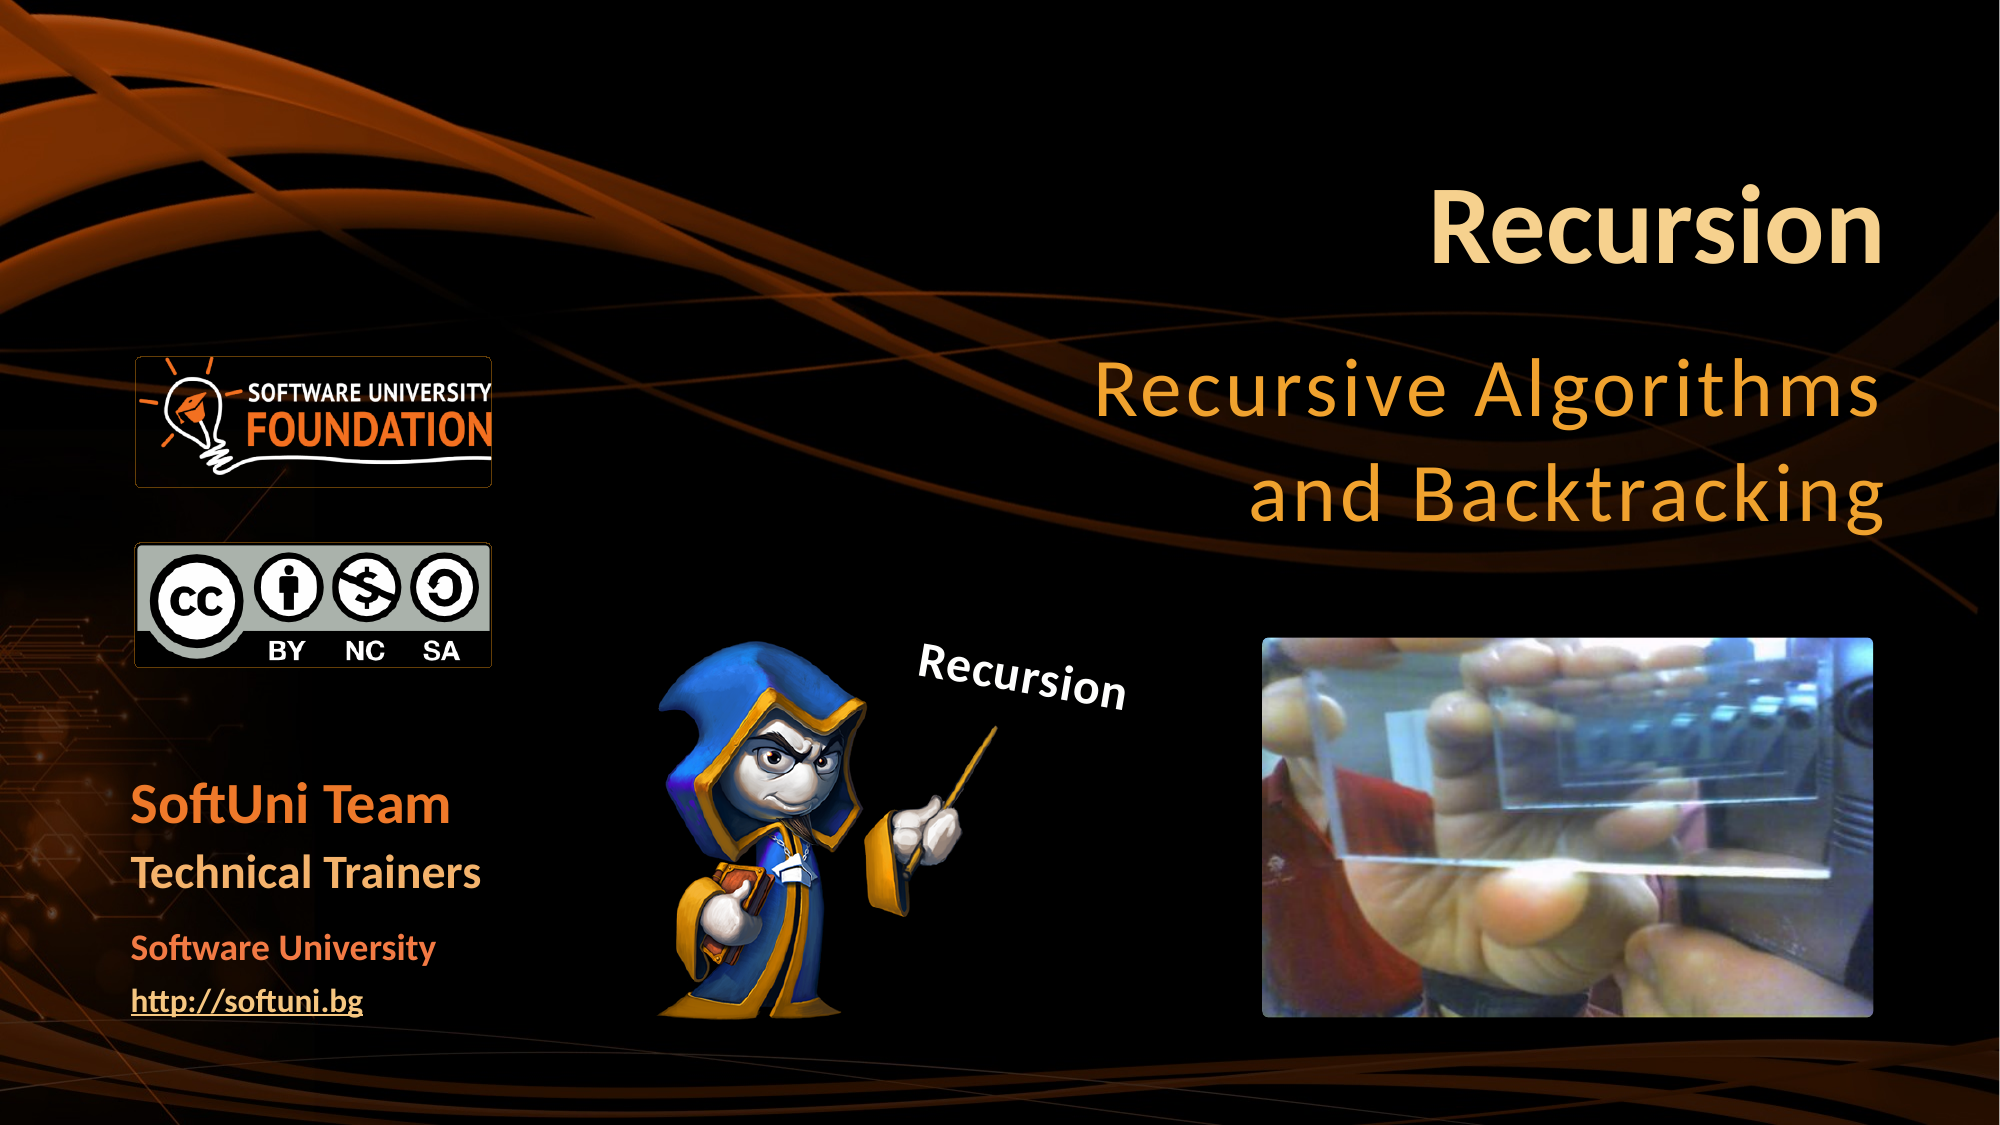

# Recursion
Recursive Algorithms
and Backtracking
Recursion
SoftUni Team
Technical Trainers
Software University
http://softuni.bg